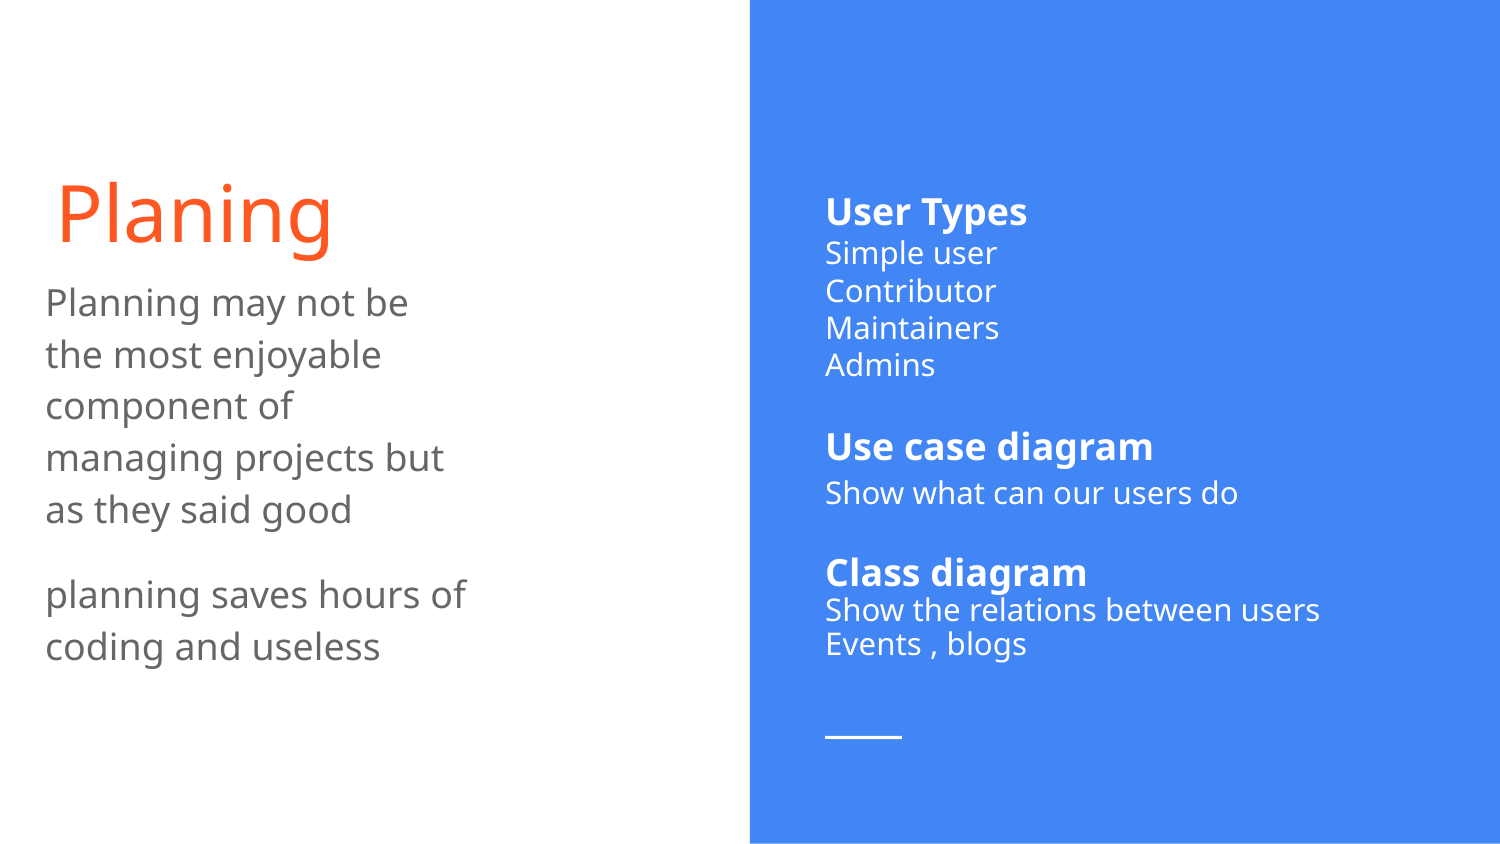

# Planing
User Types
Simple user
Contributor
Maintainers
Admins
Use case diagram
Show what can our users do
Class diagram
Show the relations between users
Events , blogs
Planning may not be the most enjoyable component of managing projects but as they said good
planning saves hours of coding and useless requirements